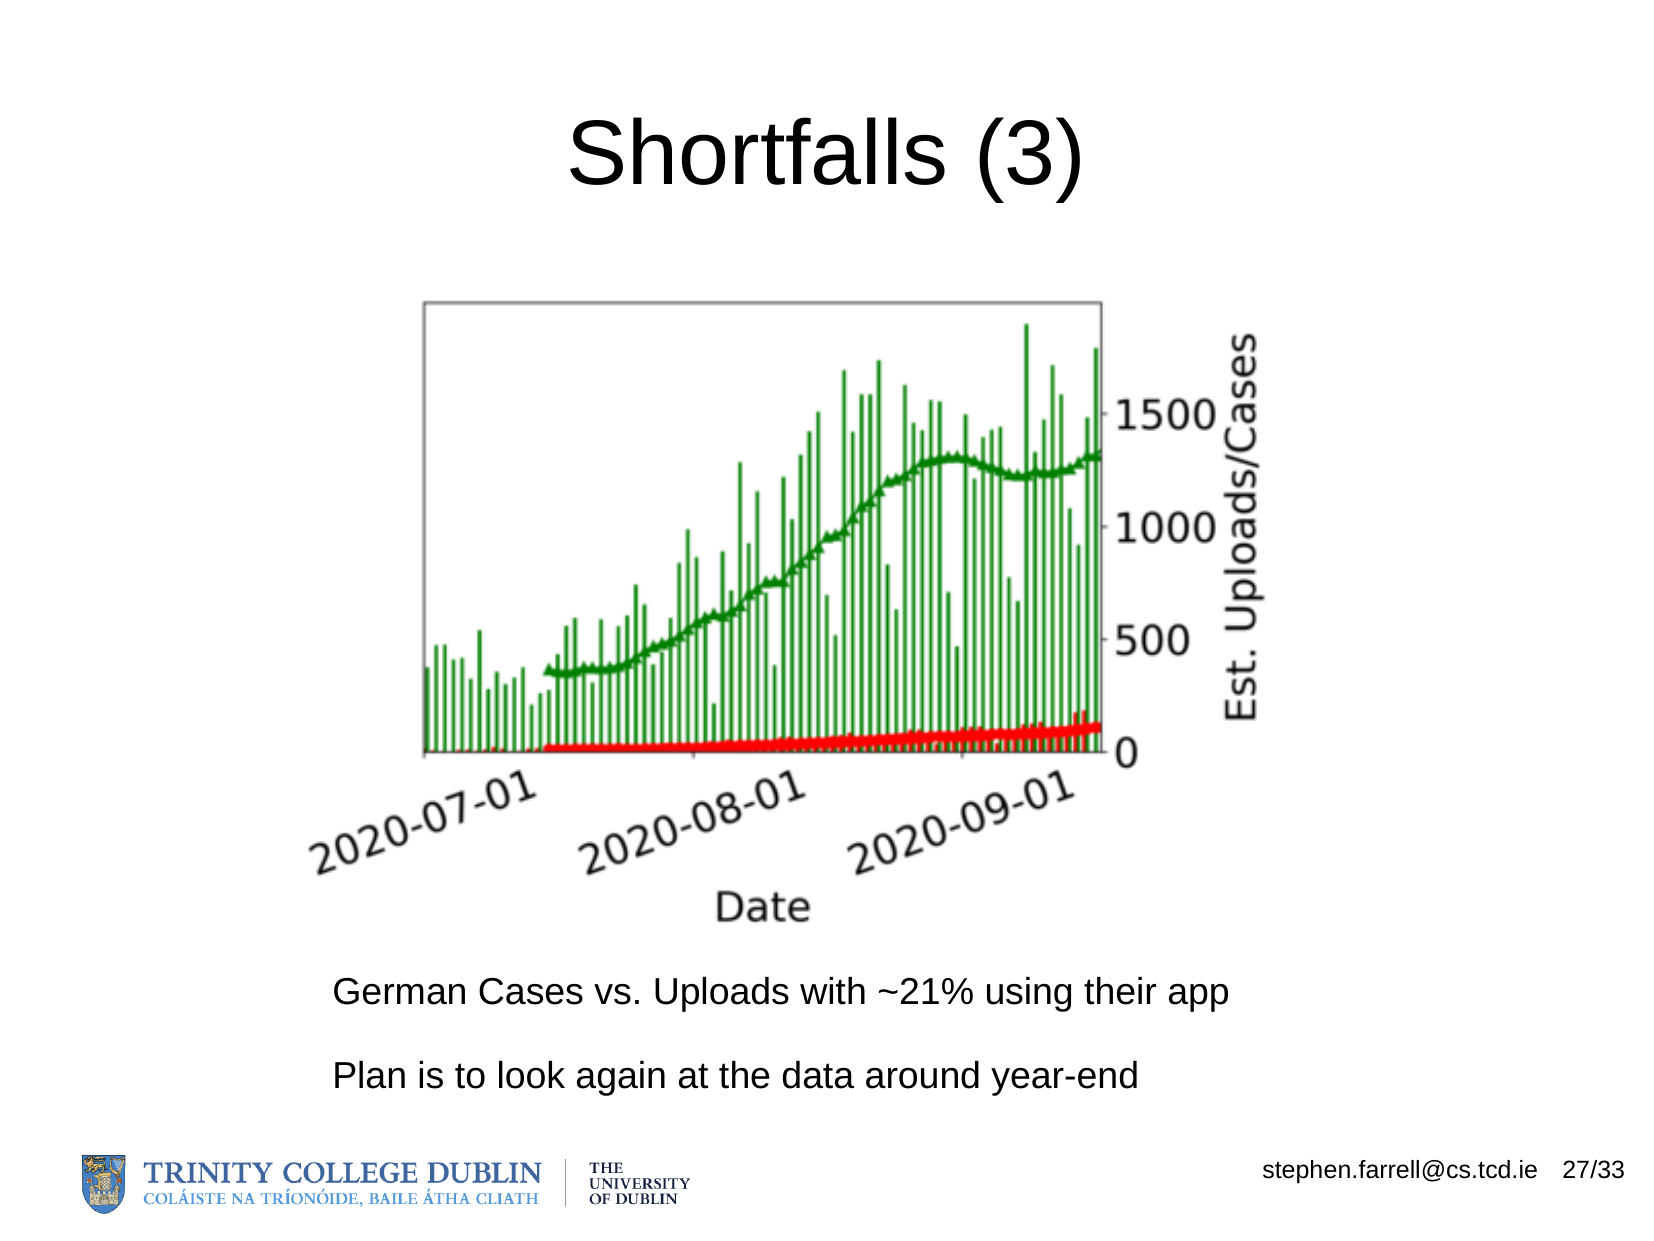

# Shortfalls (3)
German Cases vs. Uploads with ~21% using their app
Plan is to look again at the data around year-end